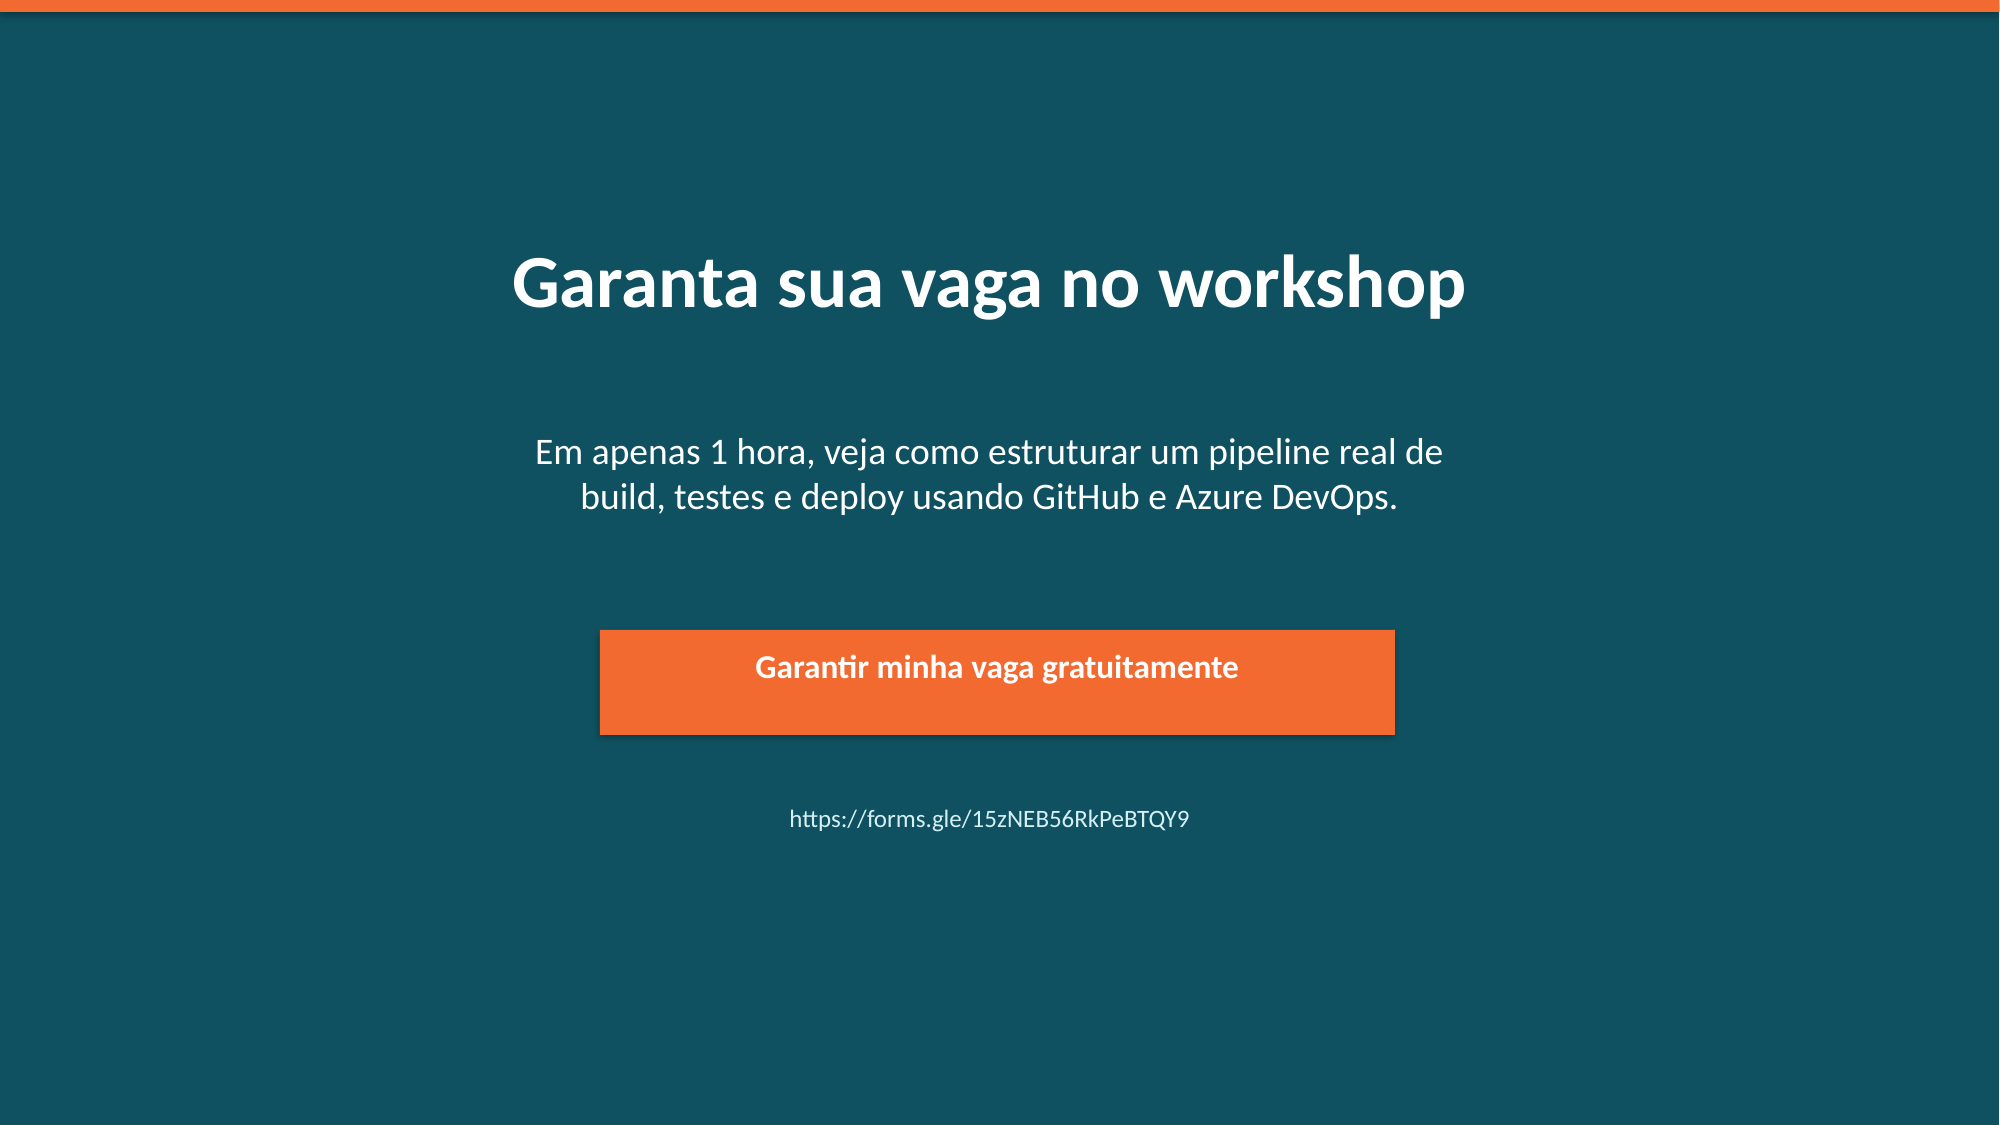

Garanta sua vaga no workshop
Em apenas 1 hora, veja como estruturar um pipeline real de
build, testes e deploy usando GitHub e Azure DevOps.
Garantir minha vaga gratuitamente
https://forms.gle/15zNEB56RkPeBTQY9